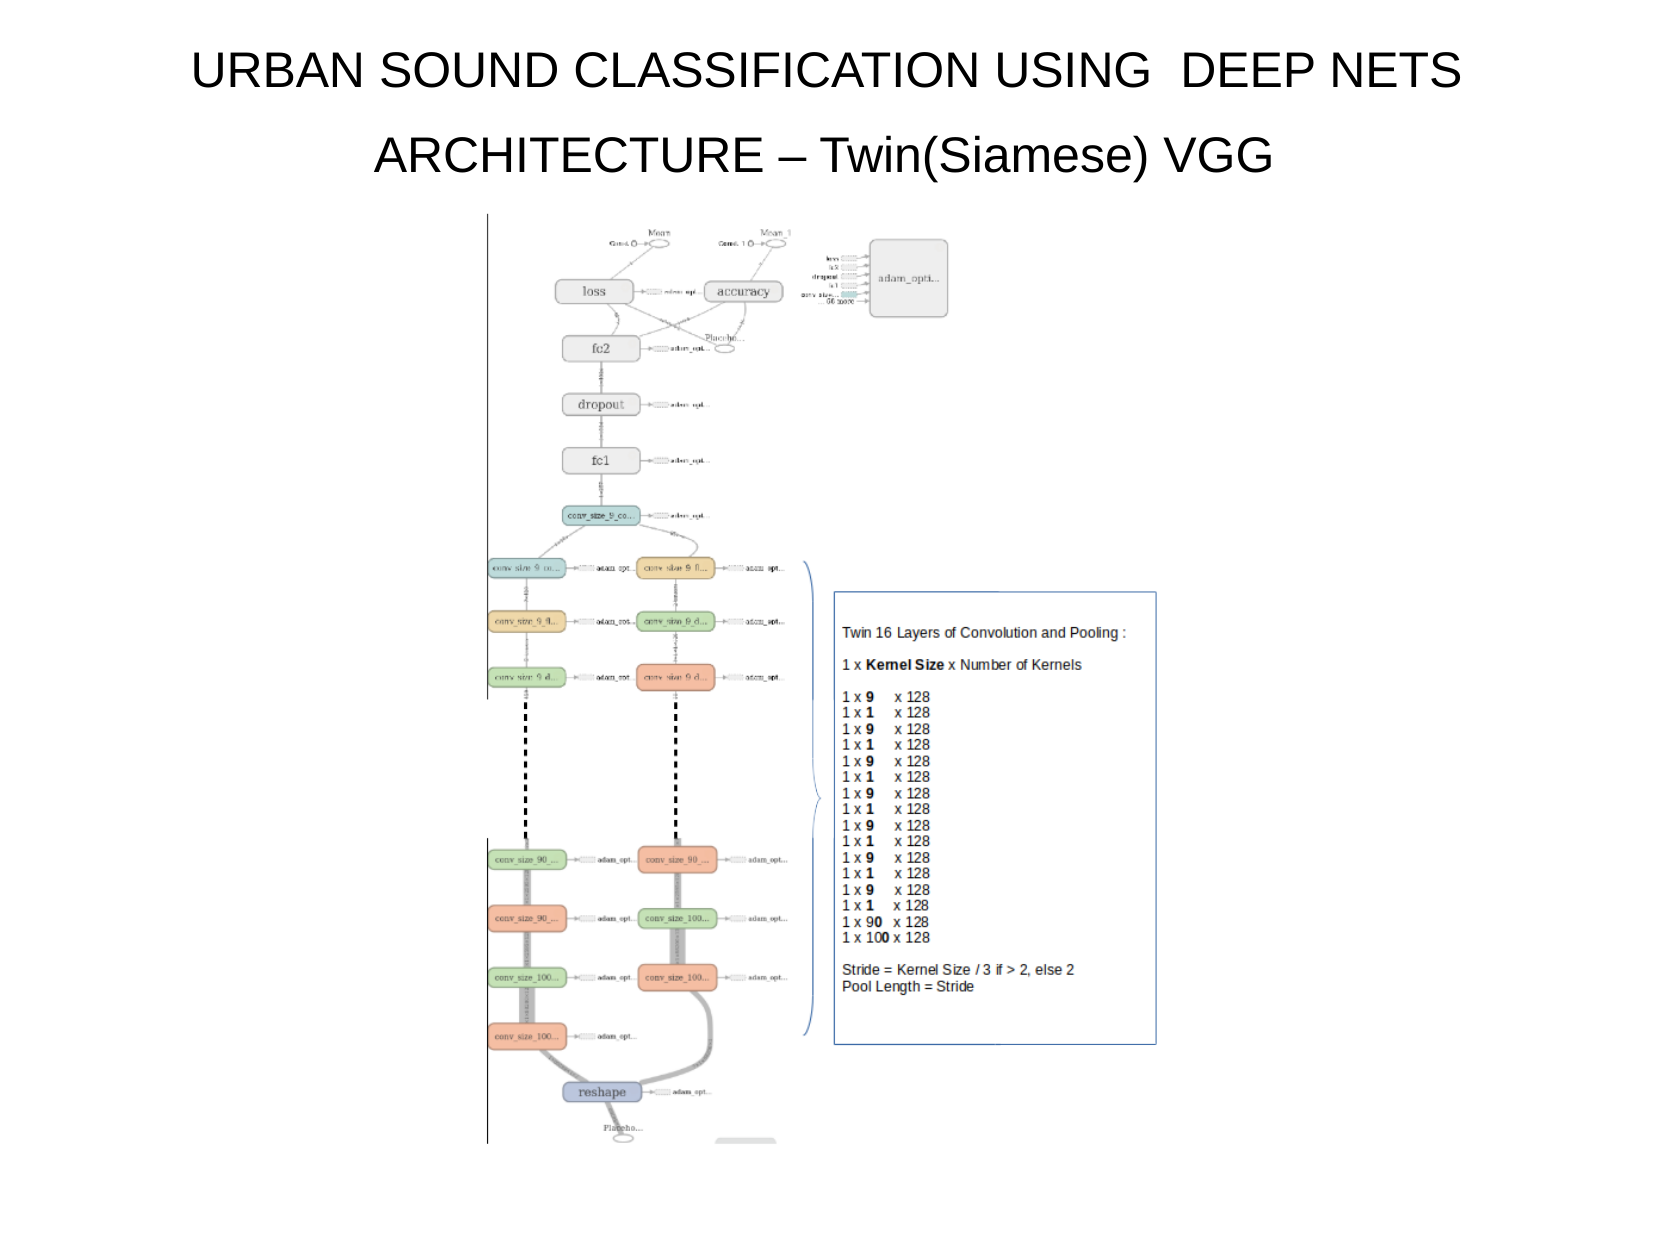

# URBAN SOUND CLASSIFICATION USING DEEP NETS
ARCHITECTURE – Twin(Siamese) VGG